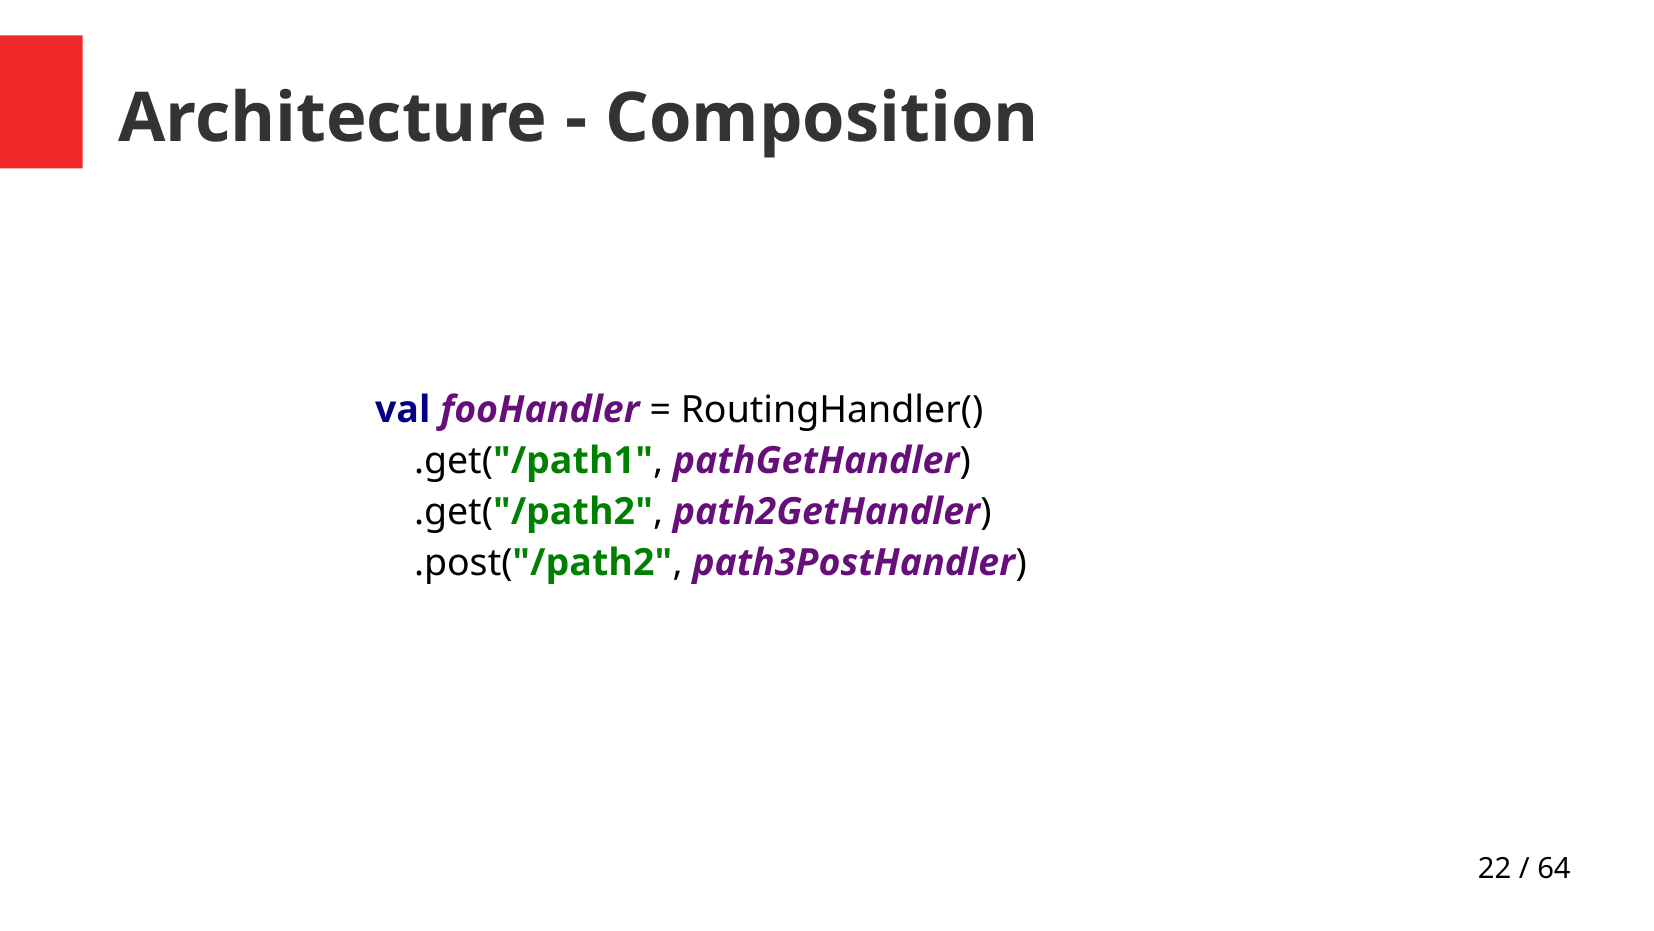

# Architecture - Composition
val fooHandler = RoutingHandler()
 .get("/path1", pathGetHandler)
 .get("/path2", path2GetHandler)
 .post("/path2", path3PostHandler)
22